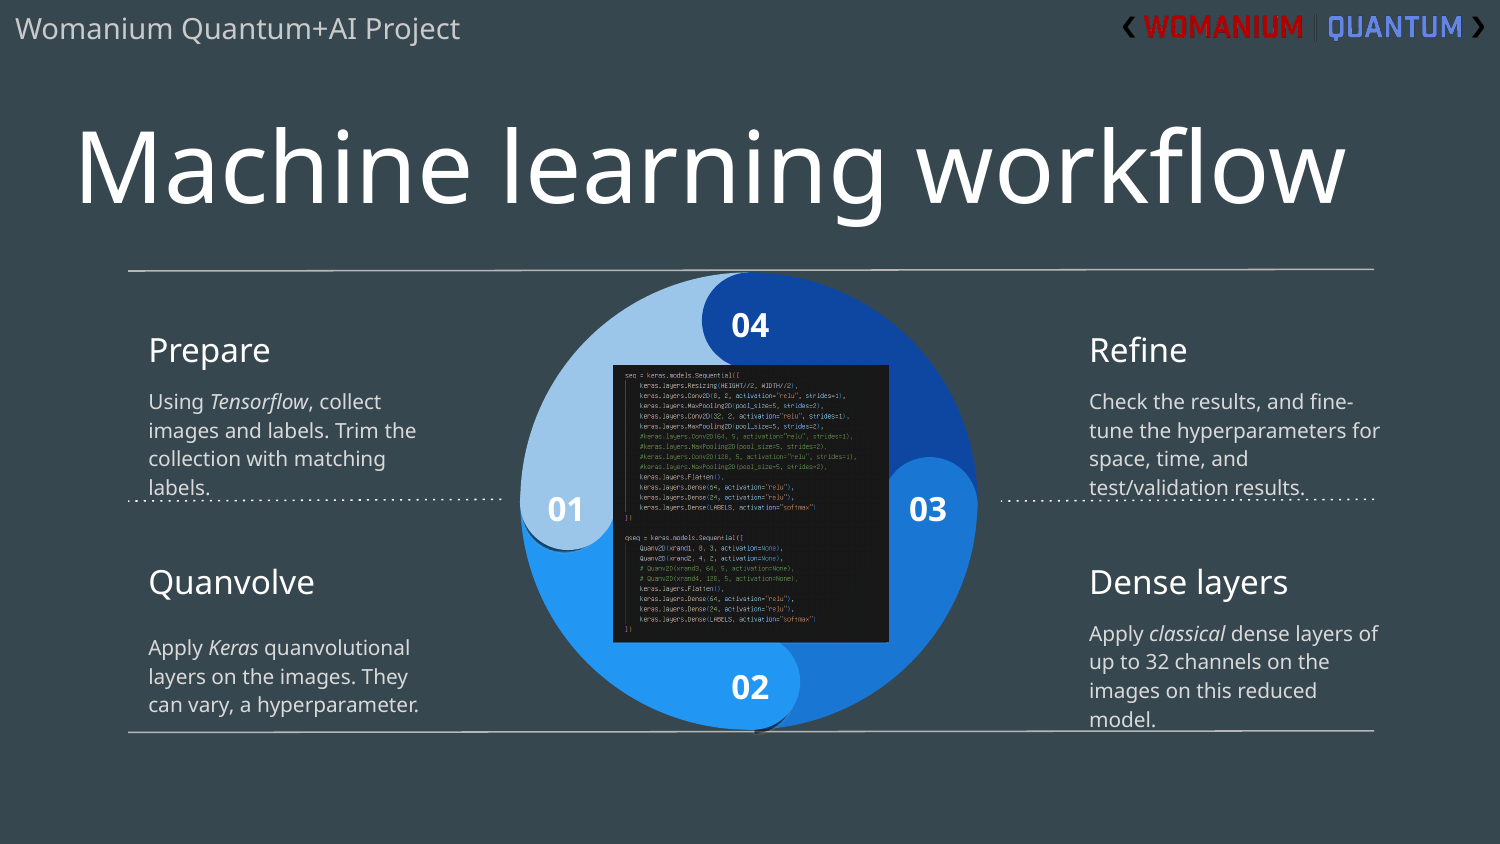

Womanium Quantum+AI Project
# Machine learning workflow
04
Prepare
Refine
Using Tensorflow, collect images and labels. Trim the collection with matching labels.
Check the results, and fine-tune the hyperparameters for space, time, and test/validation results.
01
03
Quanvolve
Dense layers
Apply Keras quanvolutional layers on the images. They can vary, a hyperparameter.
Apply classical dense layers of up to 32 channels on the images on this reduced model.
02